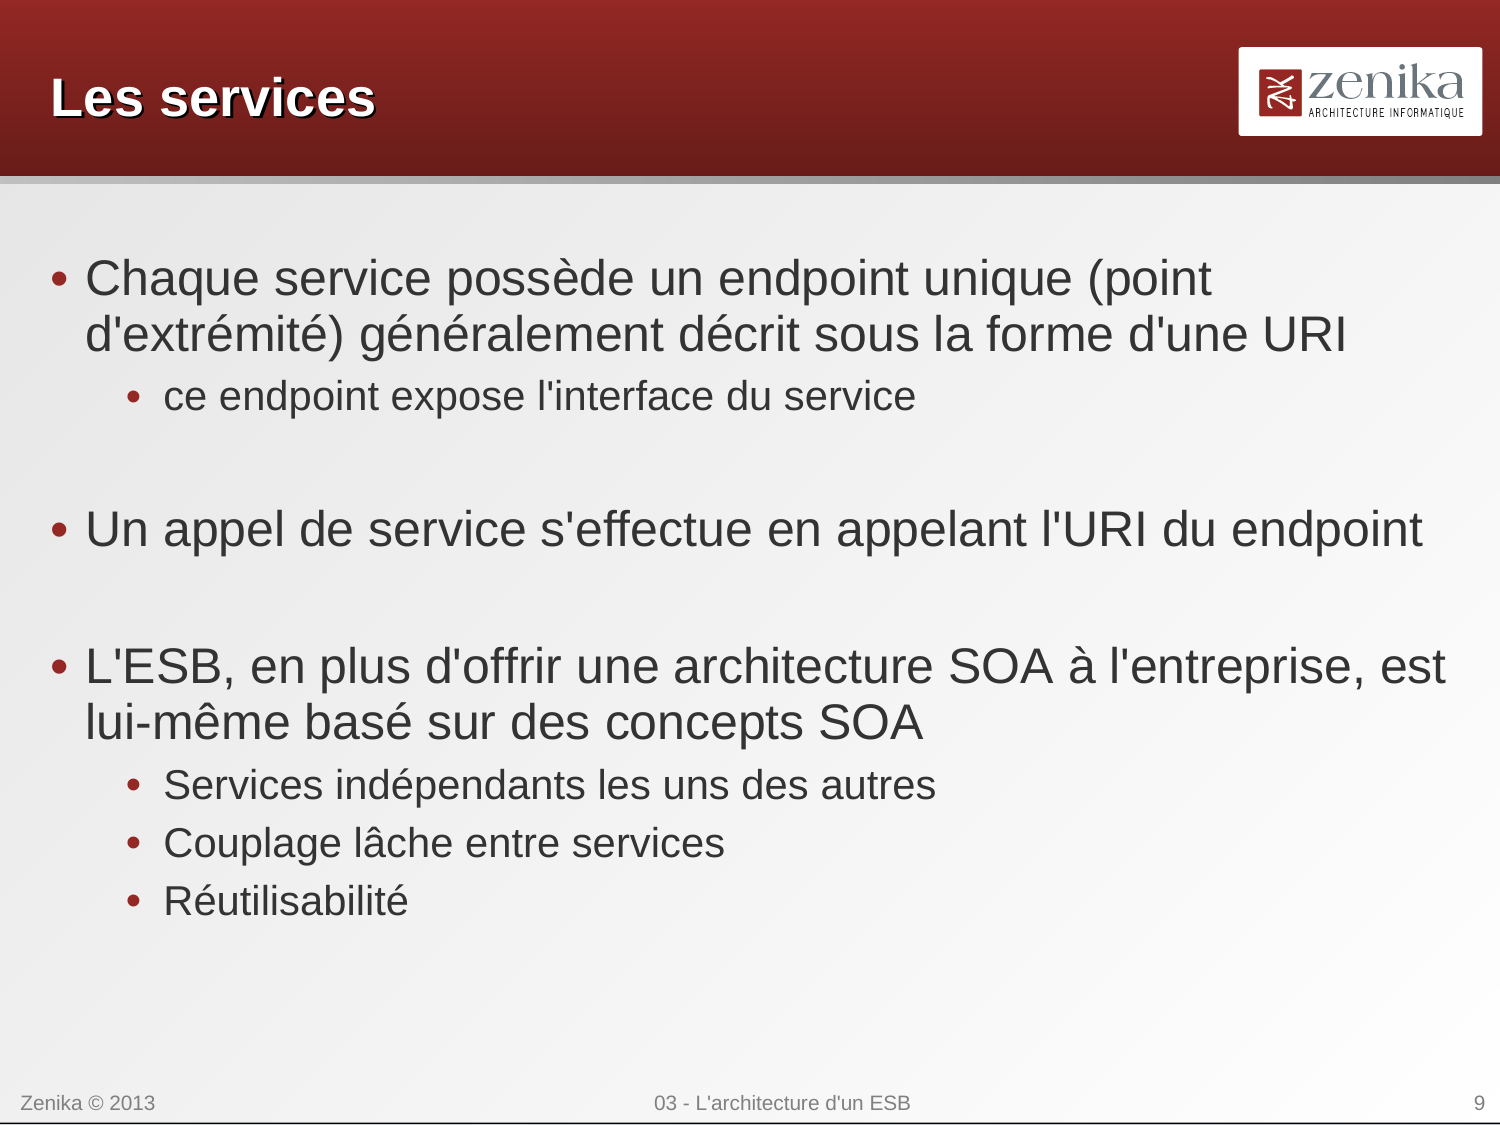

# Les services
Chaque service possède un endpoint unique (point d'extrémité) généralement décrit sous la forme d'une URI
ce endpoint expose l'interface du service
Un appel de service s'effectue en appelant l'URI du endpoint
L'ESB, en plus d'offrir une architecture SOA à l'entreprise, est lui-même basé sur des concepts SOA
Services indépendants les uns des autres
Couplage lâche entre services
Réutilisabilité